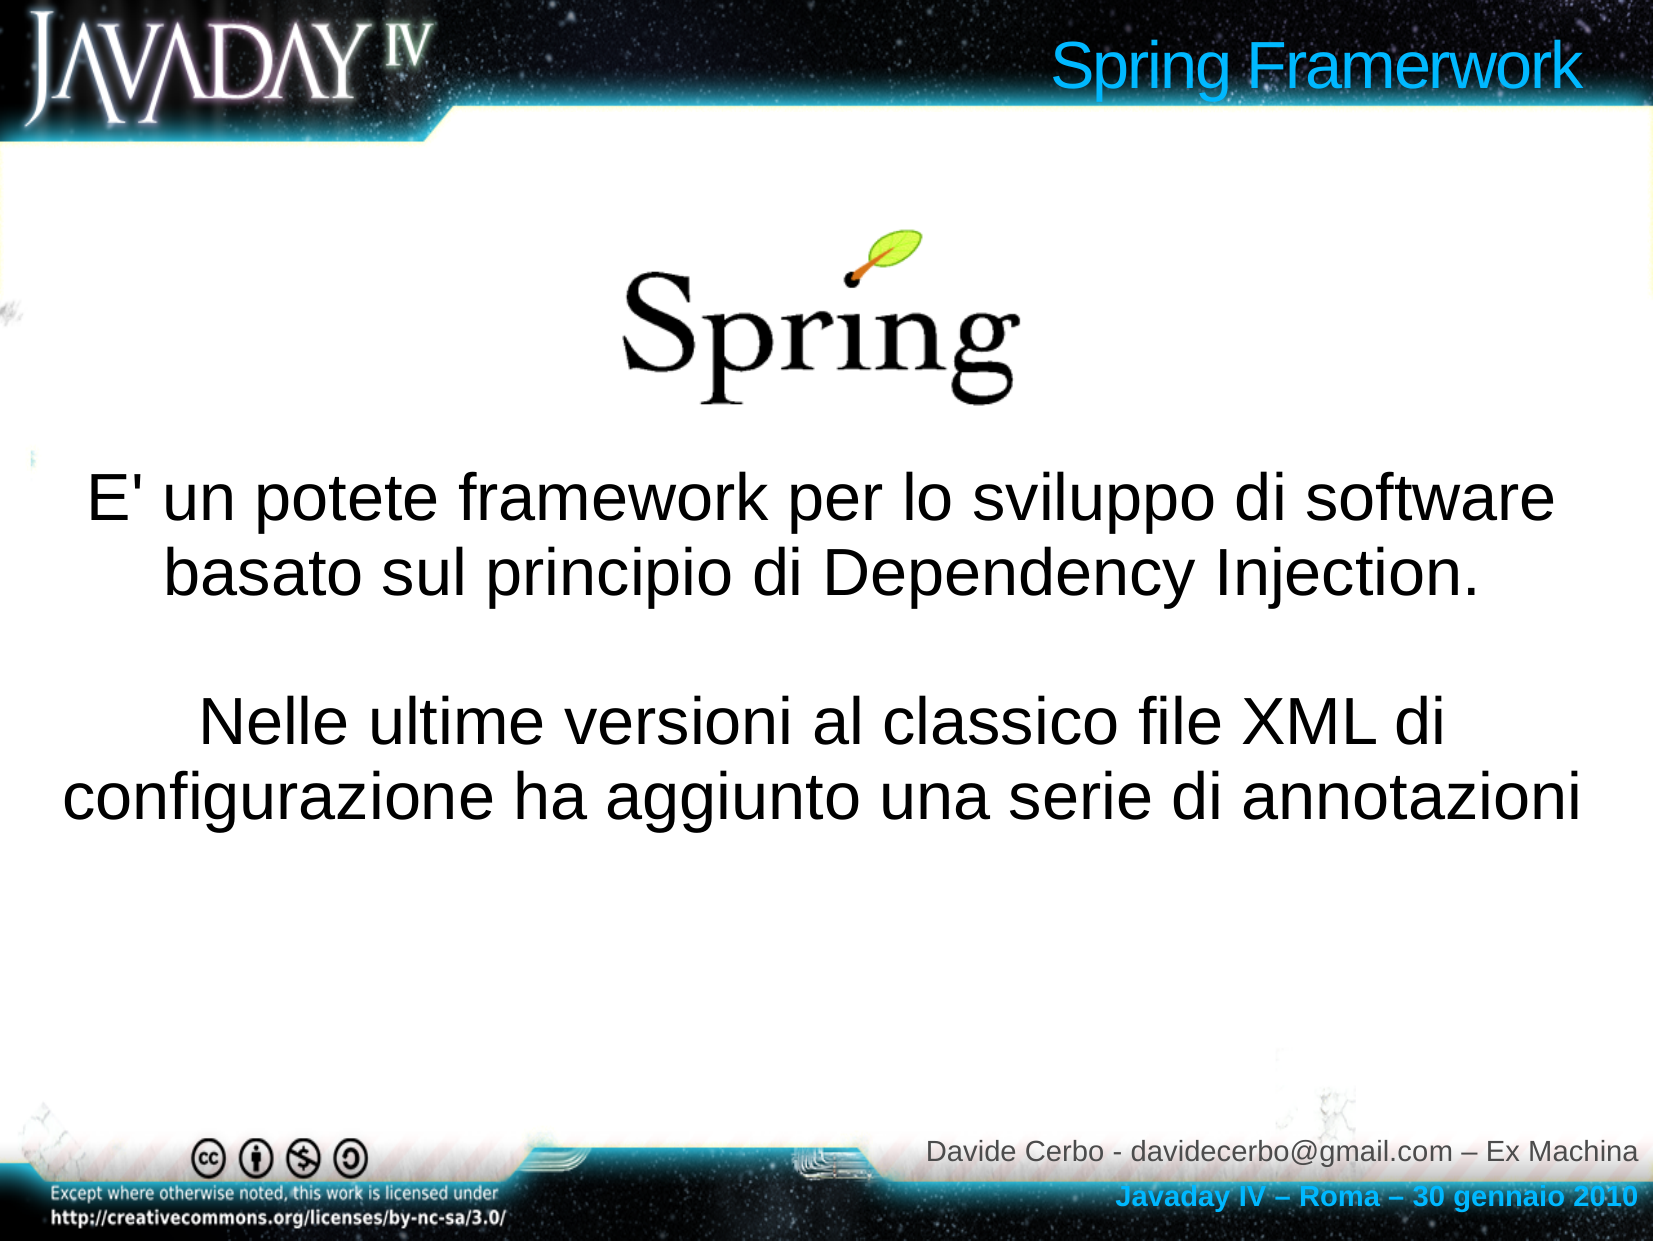

# Spring Framerwork
E' un potete framework per lo sviluppo di software basato sul principio di Dependency Injection.
Nelle ultime versioni al classico file XML di configurazione ha aggiunto una serie di annotazioni